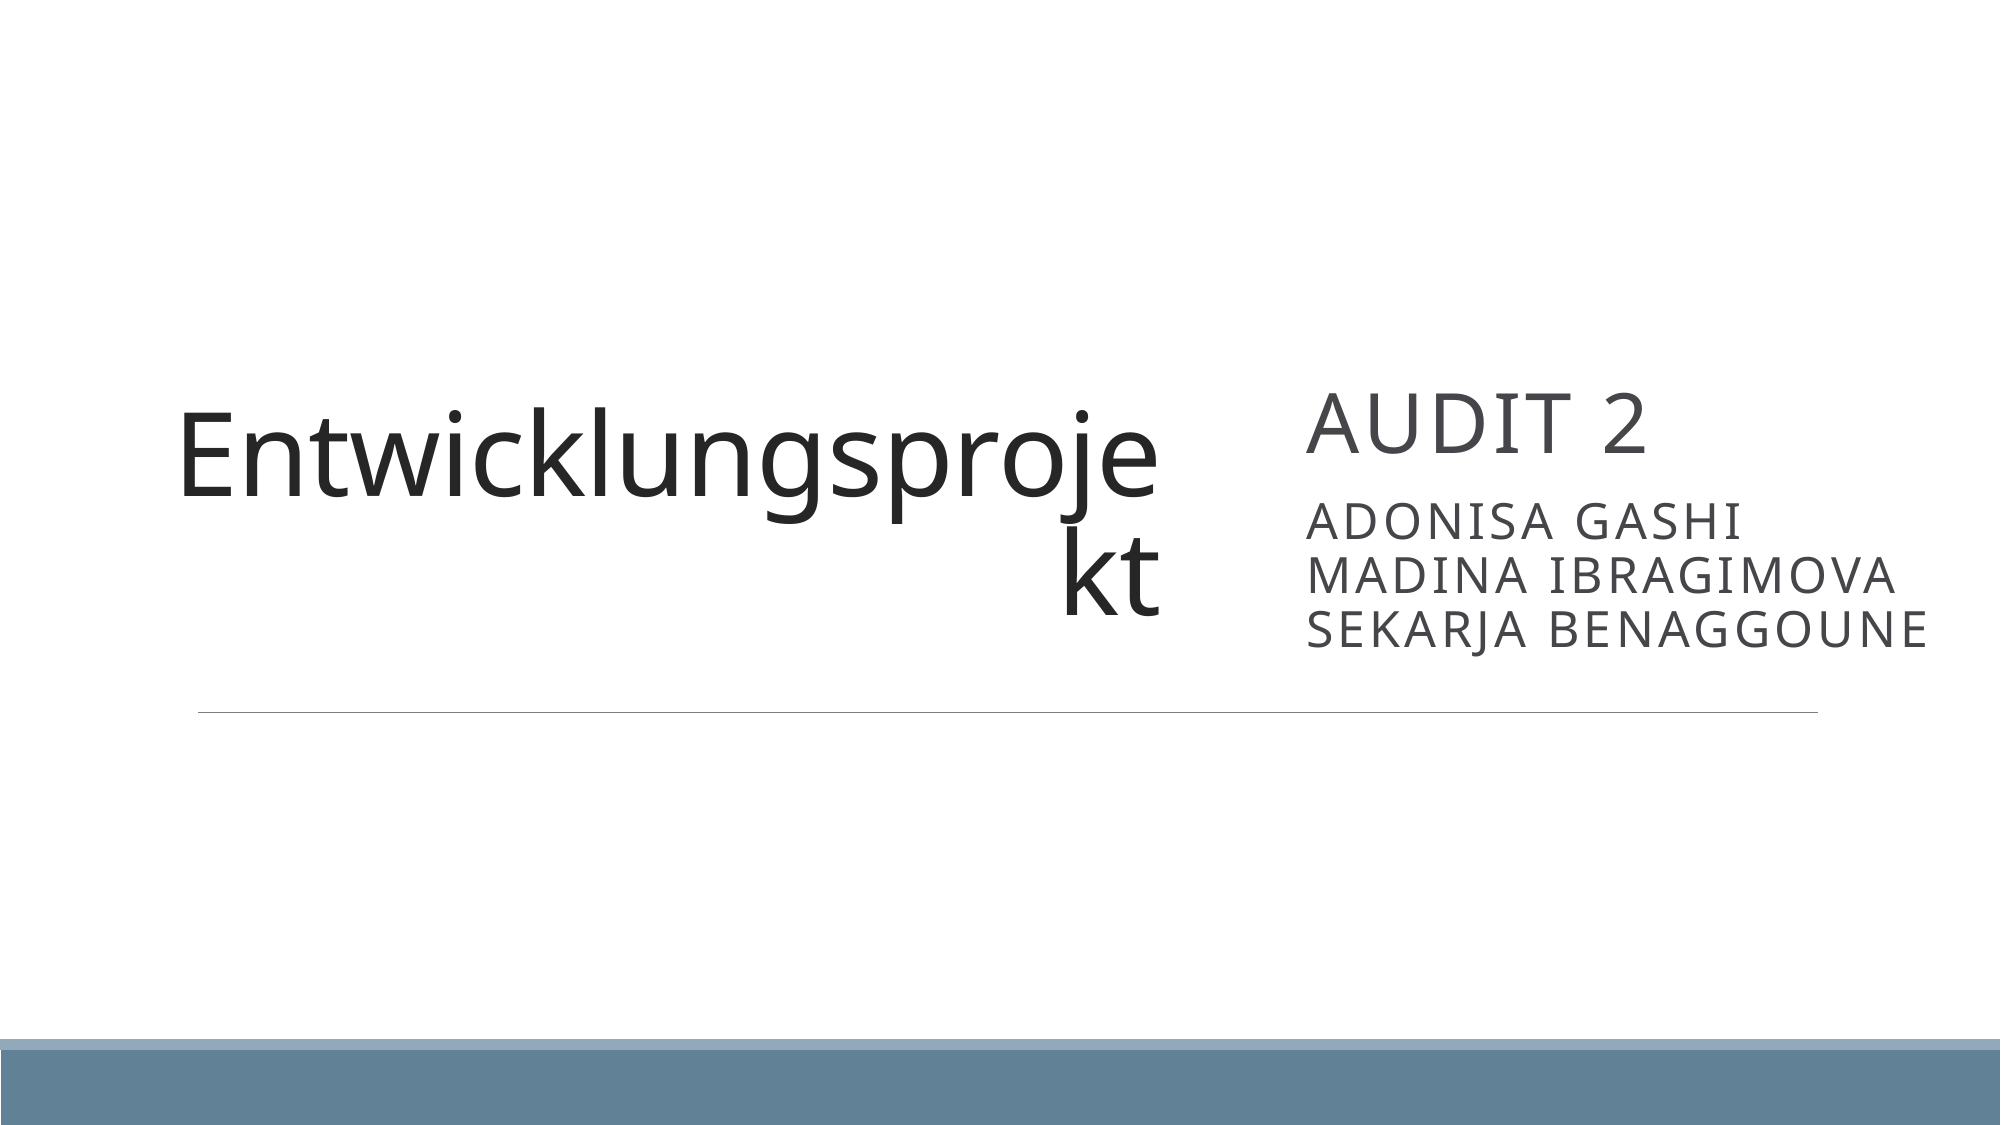

# Entwicklungsprojekt
Audit 2
Adonisa Gashi
Madina Ibragimova
Sekarja benaggoune